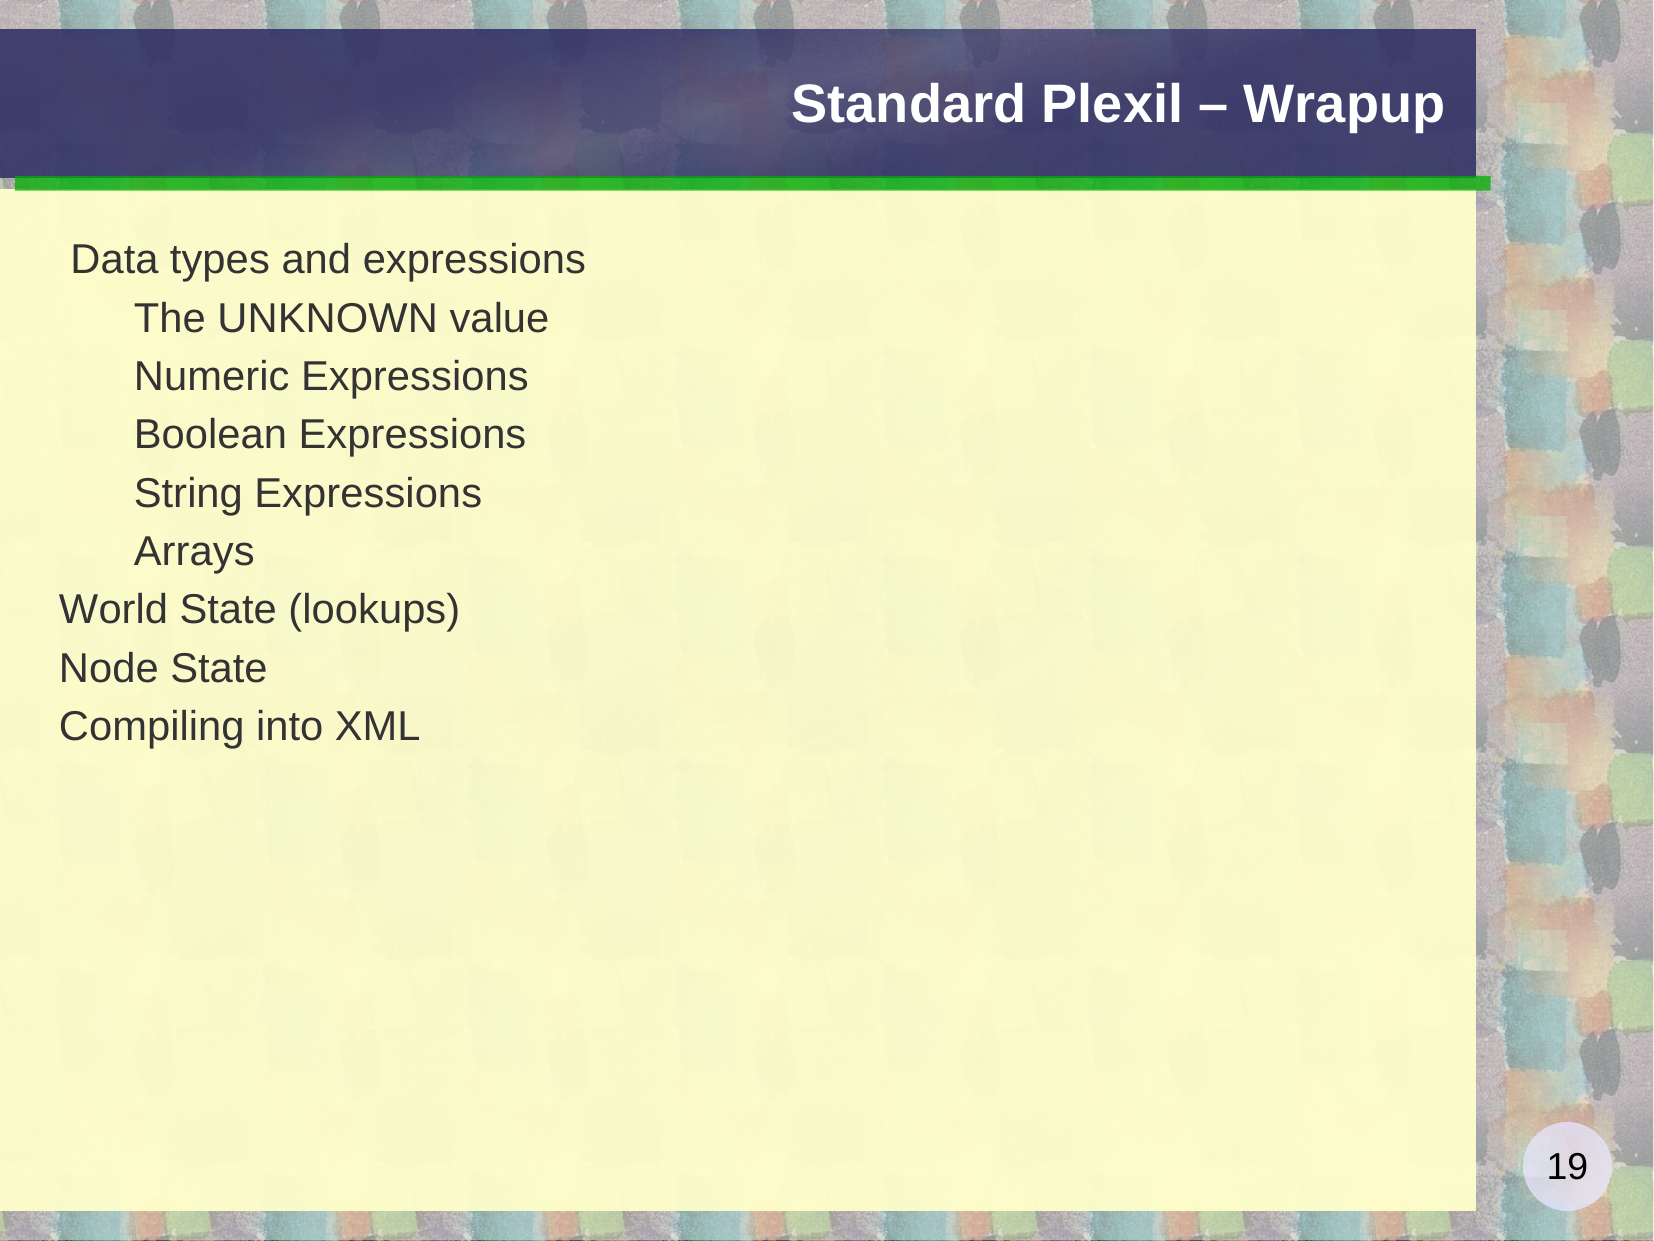

# Standard Plexil – Wrapup
 Data types and expressions
The UNKNOWN value
Numeric Expressions
Boolean Expressions
String Expressions
Arrays
World State (lookups)
Node State
Compiling into XML